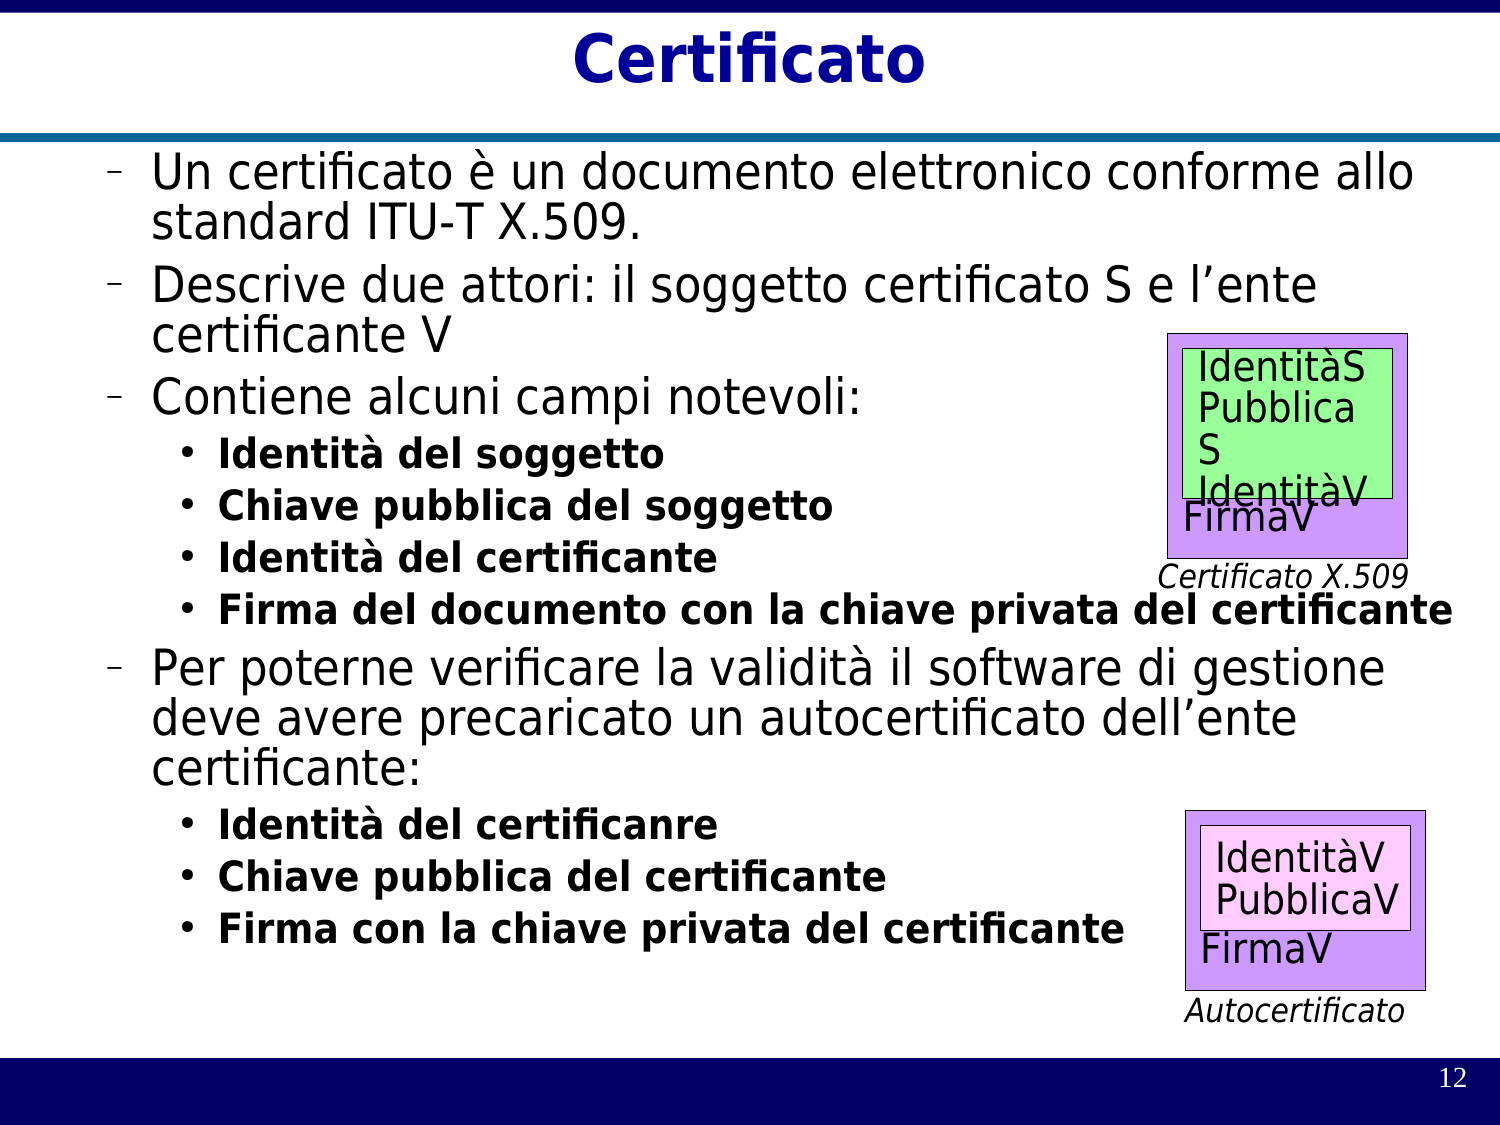

# Certificato
Un certificato è un documento elettronico conforme allo standard ITU-T X.509.
Descrive due attori: il soggetto certificato S e l’ente certificante V
Contiene alcuni campi notevoli:
Identità del soggetto
Chiave pubblica del soggetto
Identità del certificante
Firma del documento con la chiave privata del certificante
Per poterne verificare la validità il software di gestione deve avere precaricato un autocertificato dell’ente certificante:
Identità del certificanre
Chiave pubblica del certificante
Firma con la chiave privata del certificante
IdentitàS
PubblicaS
IdentitàV
FirmaV
Certificato X.509
IdentitàV
PubblicaV
FirmaV
Autocertificato